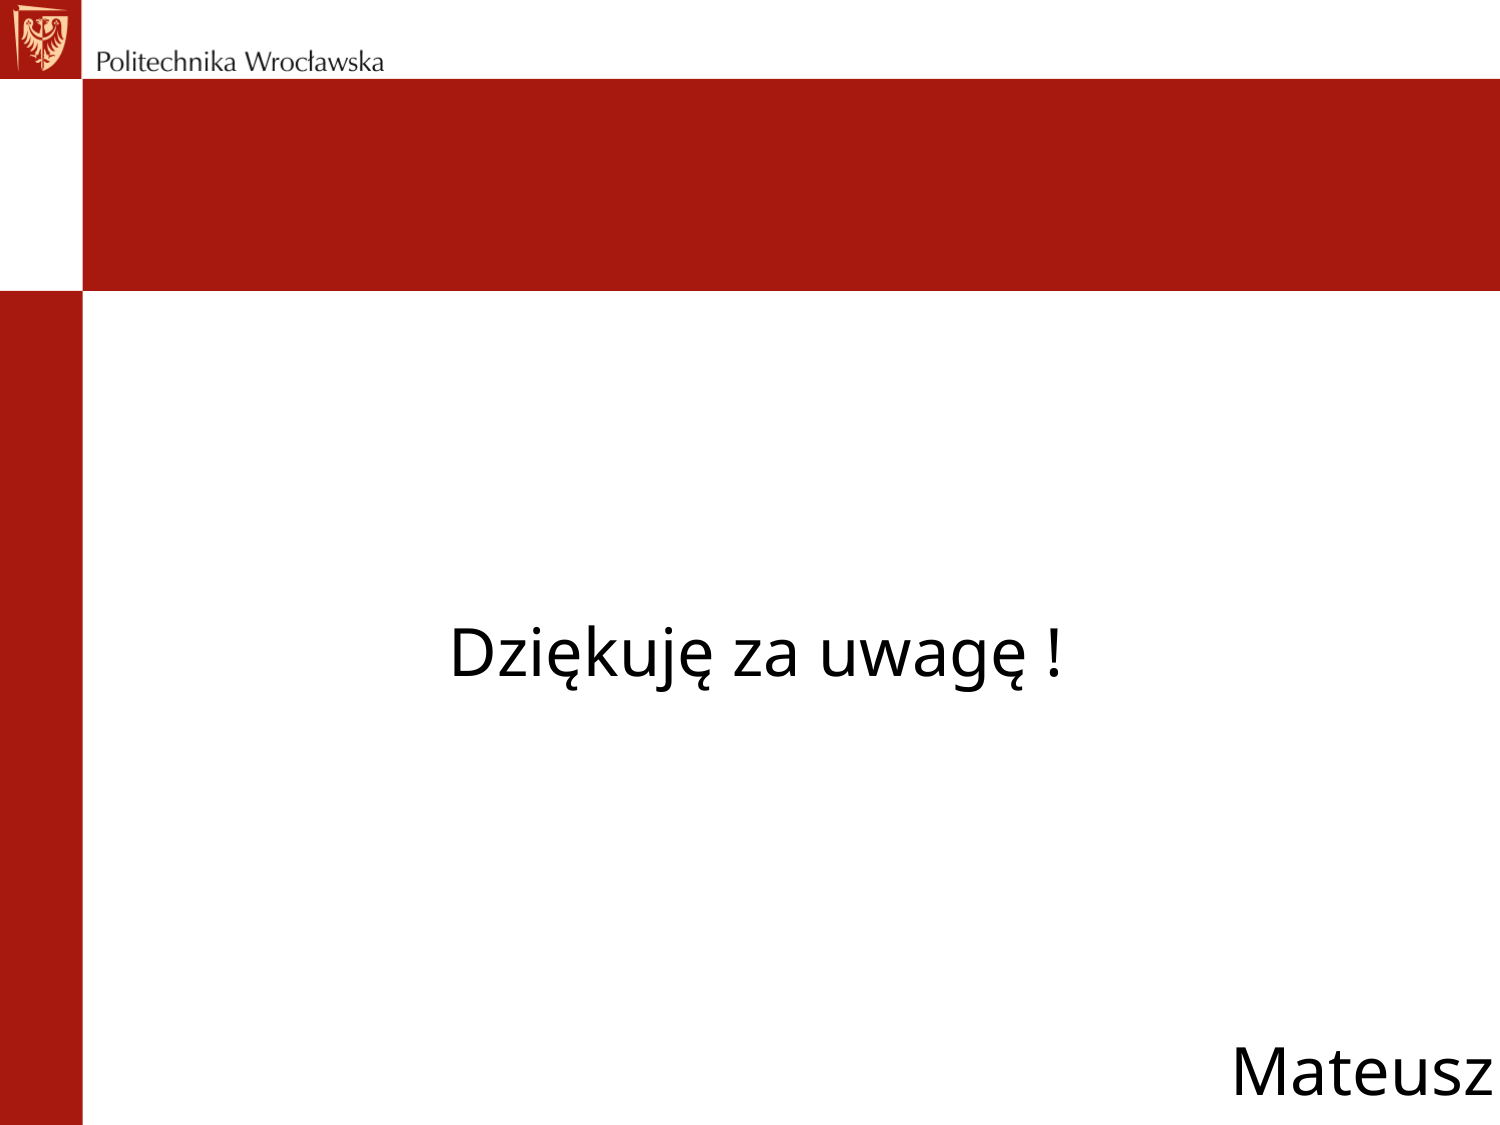

#
Dziękuję za uwagę !
 Mateusz Olczak